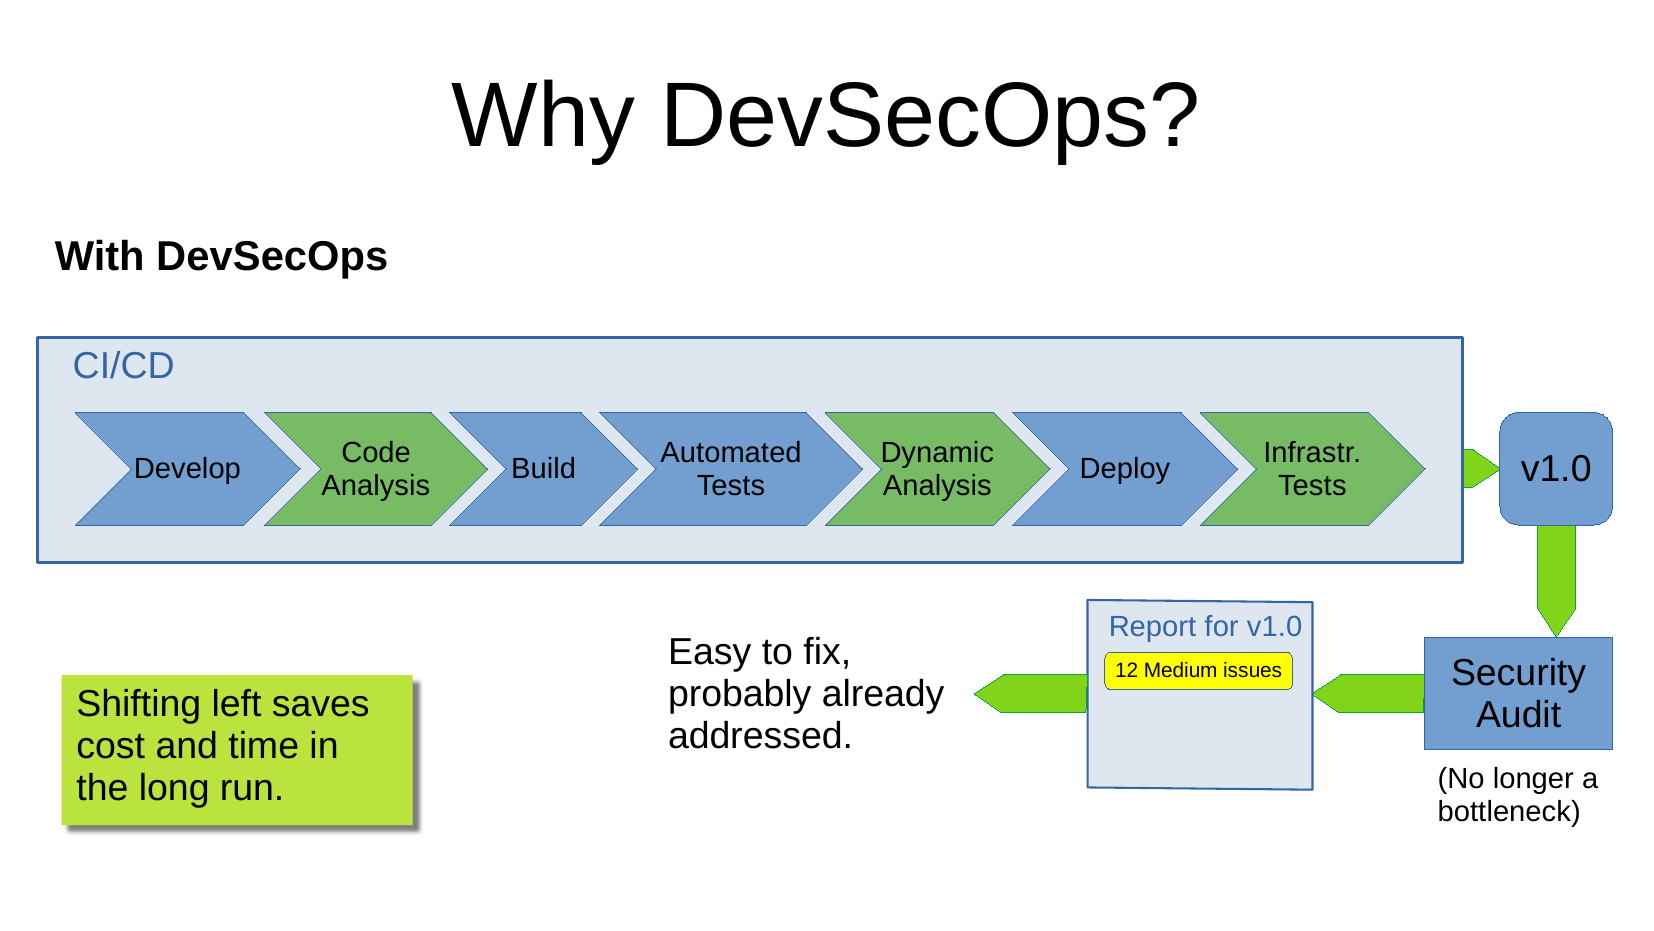

# Why DevSecOps?
With DevSecOps
CI/CD
Develop
Code
Analysis
Build
Automated
Tests
Dynamic
Analysis
Deploy
Infrastr.
Tests
v1.0
Report for v1.0
Easy to fix,
probably already
addressed.
Security
Audit
12 Medium issues
Shifting left saves cost and time in the long run.
(No longer a
bottleneck)